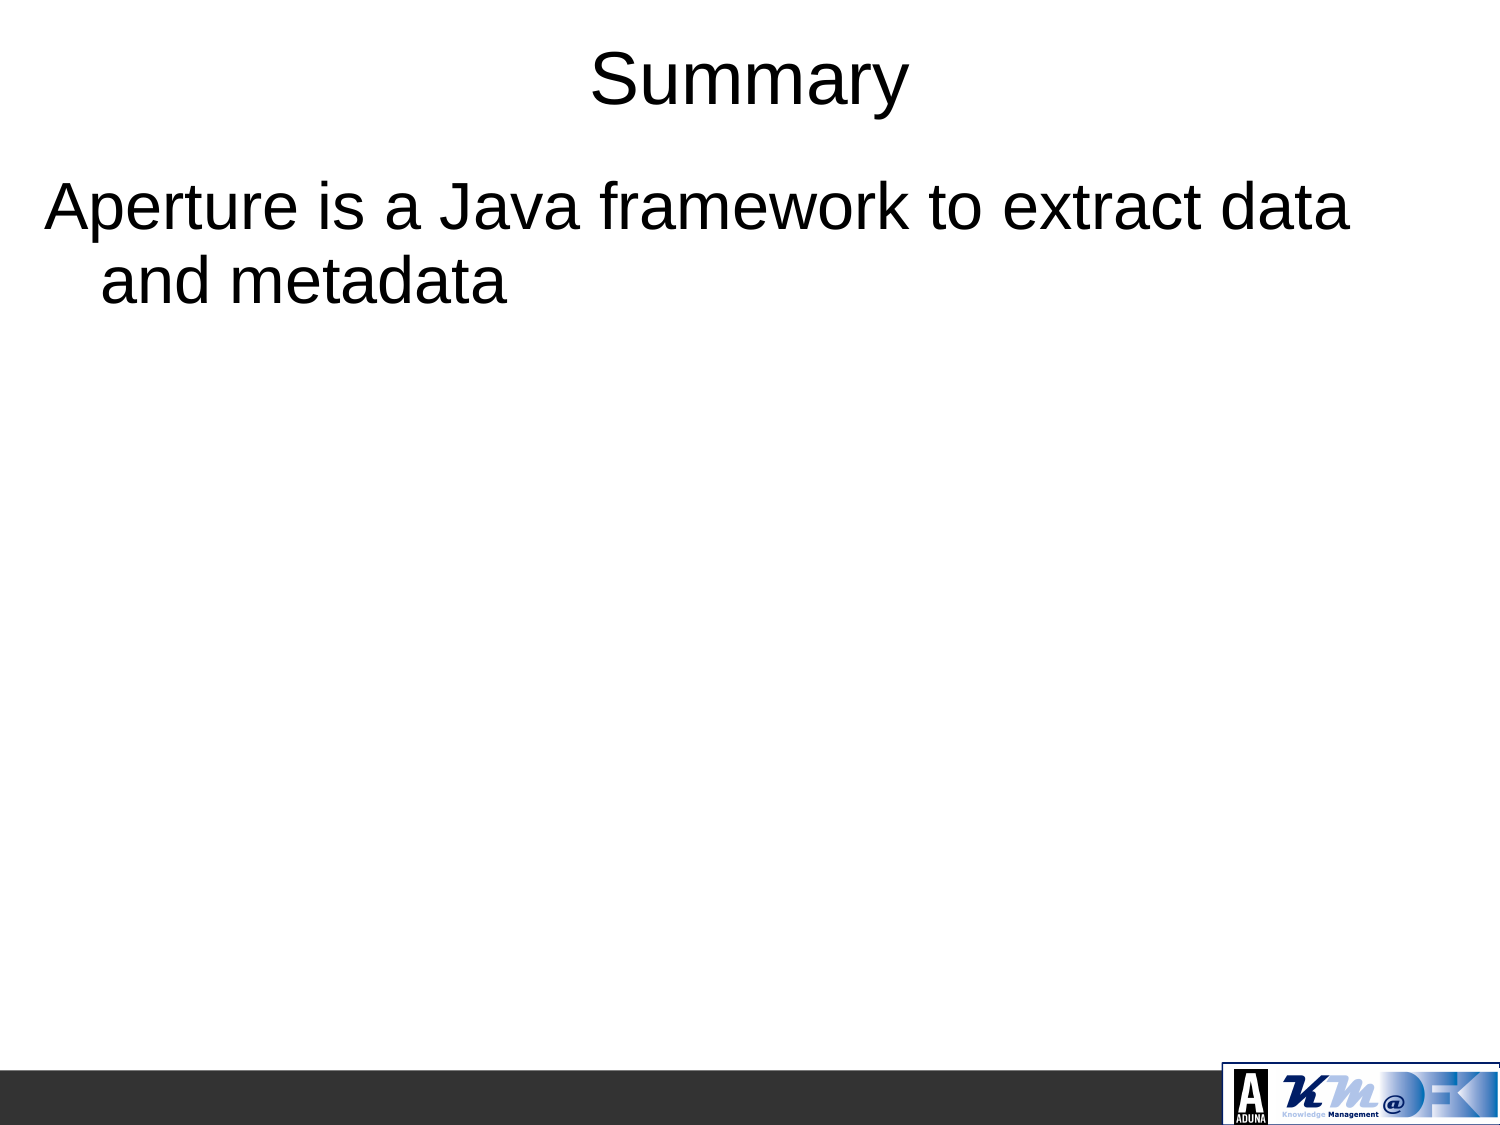

# Summary
Aperture is a Java framework to extract data and metadata